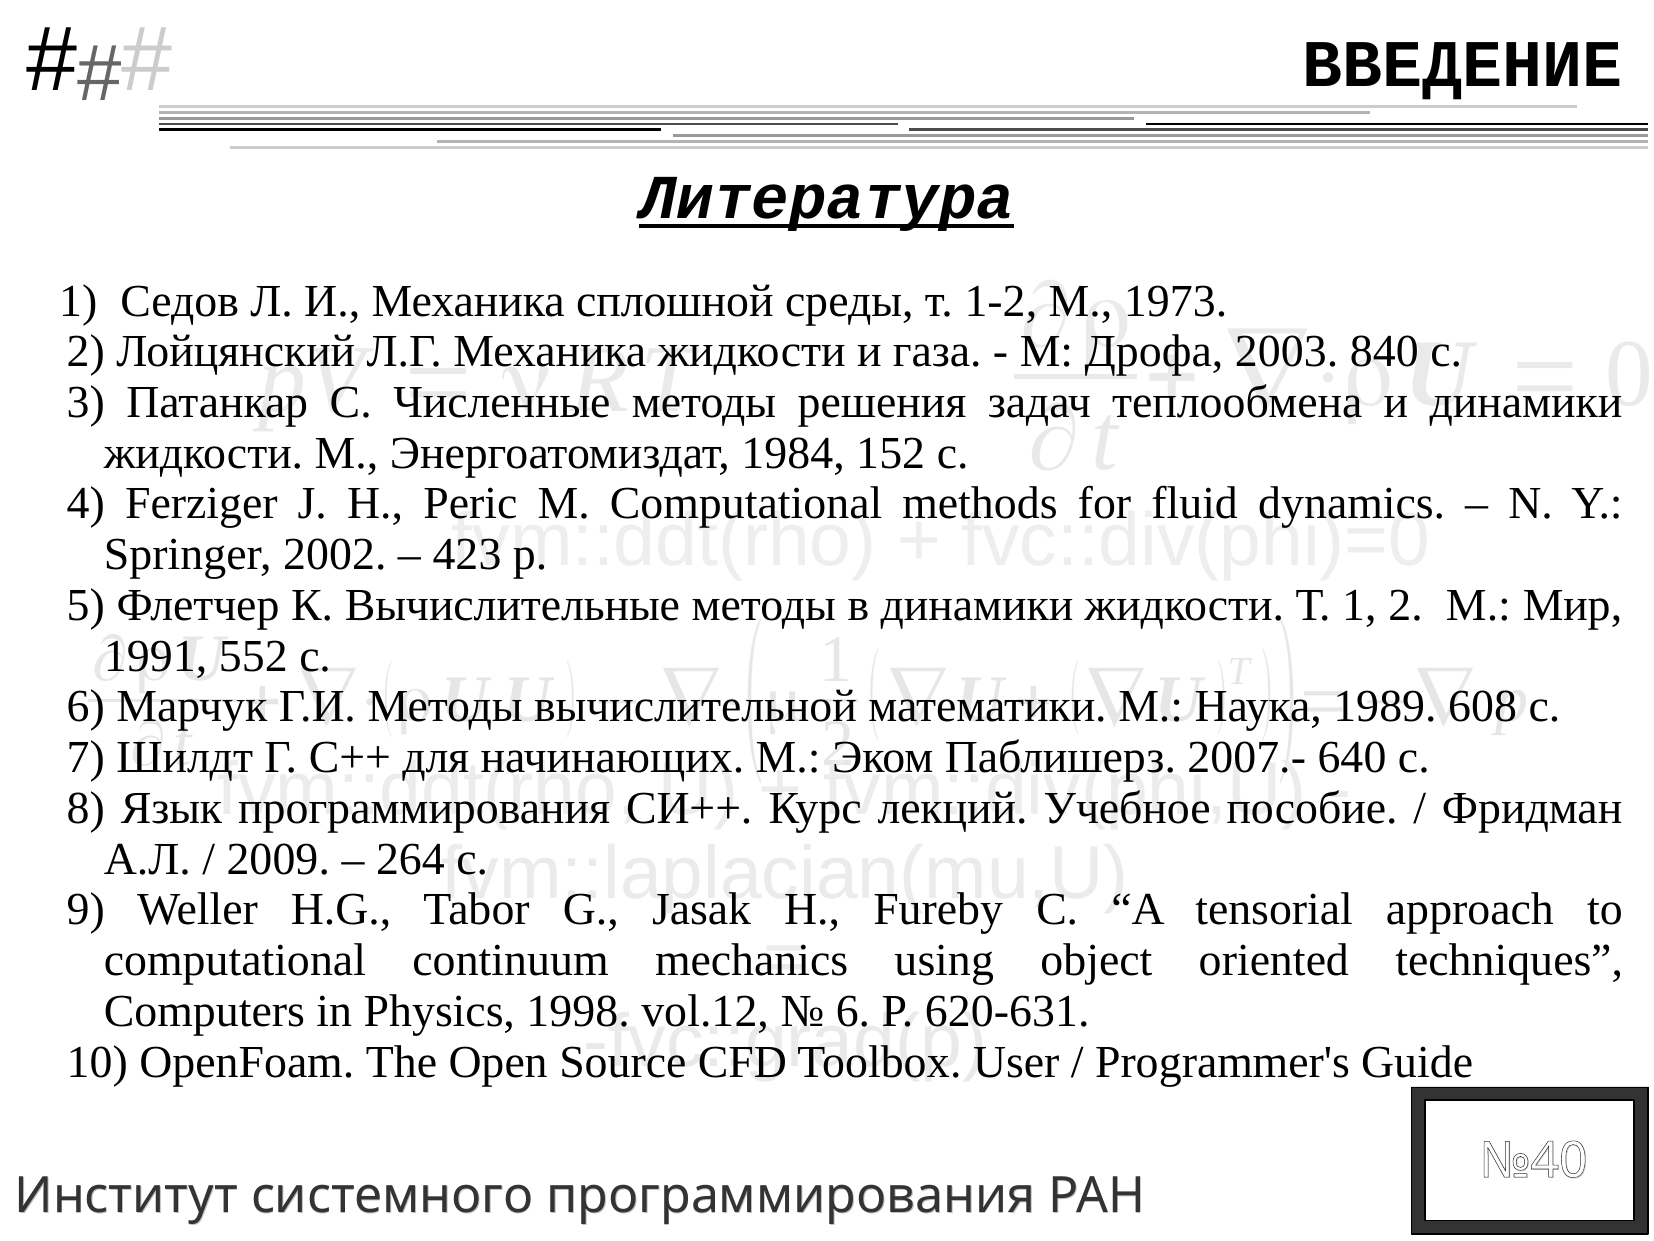

# Литература
1) Седов Л. И., Механика сплошной среды, т. 1-2, М., 1973.
2) Лойцянский Л.Г. Механика жидкости и газа. - М: Дрофа, 2003. 840 с.
3) Патанкар С. Численные методы решения задач теплообмена и динамики жидкости. М., Энергоатомиздат, 1984, 152 с.
4) Ferziger J. H., Peric M. Computational methods for fluid dynamics. – N. Y.: Springer, 2002. – 423 p.
5) Флетчер К. Вычислительные методы в динамики жидкости. Т. 1, 2. М.: Мир, 1991, 552 с.
6) Марчук Г.И. Методы вычислительной математики. М.: Наука, 1989. 608 с.
7) Шилдт Г. C++ для начинающих. М.: Эком Паблишерз. 2007.- 640 с.
8) Язык программирования СИ++. Курс лекций. Учебное пособие. / Фридман А.Л. / 2009. – 264 с.
9) Weller H.G., Tabor G., Jasak H., Fureby C. “A tensorial approach to computational continuum mechanics using object oriented techniques”, Computers in Physics, 1998. vol.12, № 6. P. 620-631.
10) OpenFoam. The Open Source CFD Toolbox. User / Programmer's Guide